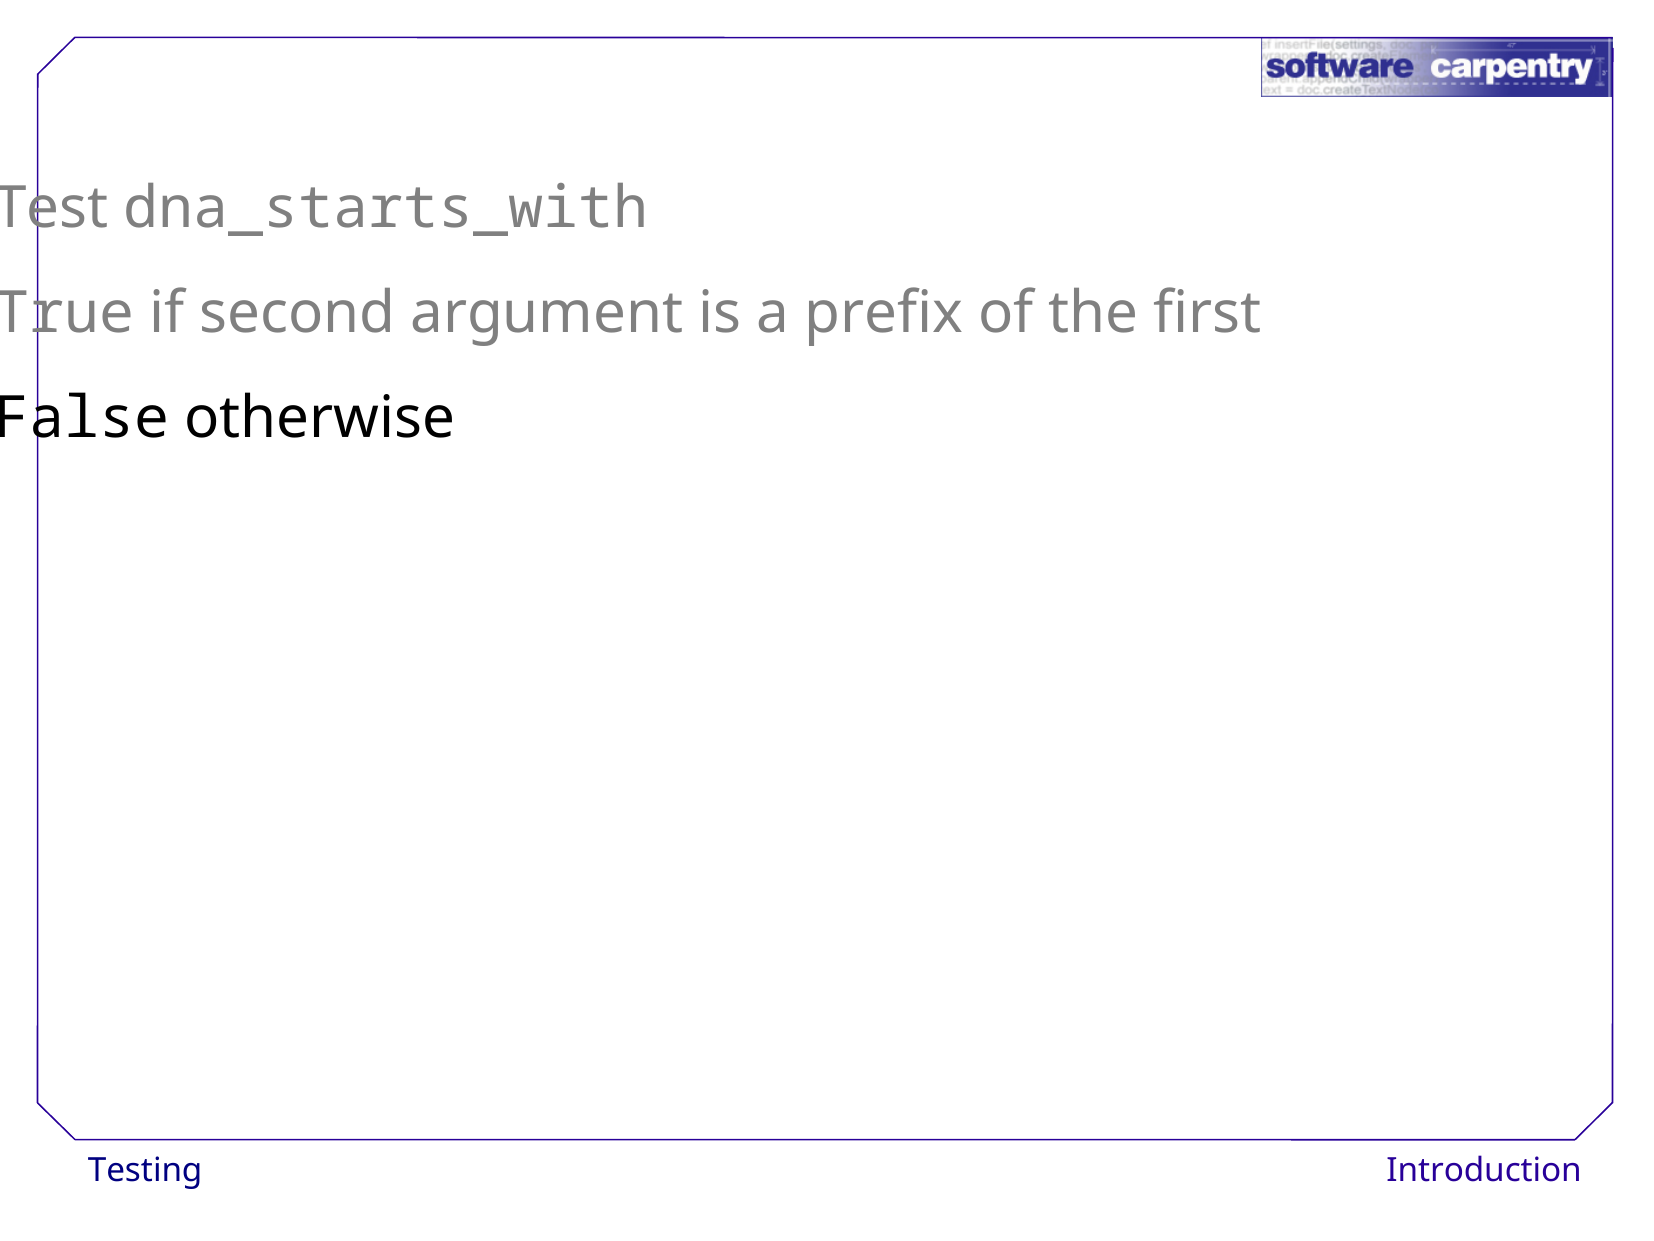

Test dna_starts_with
True if second argument is a prefix of the first
False otherwise